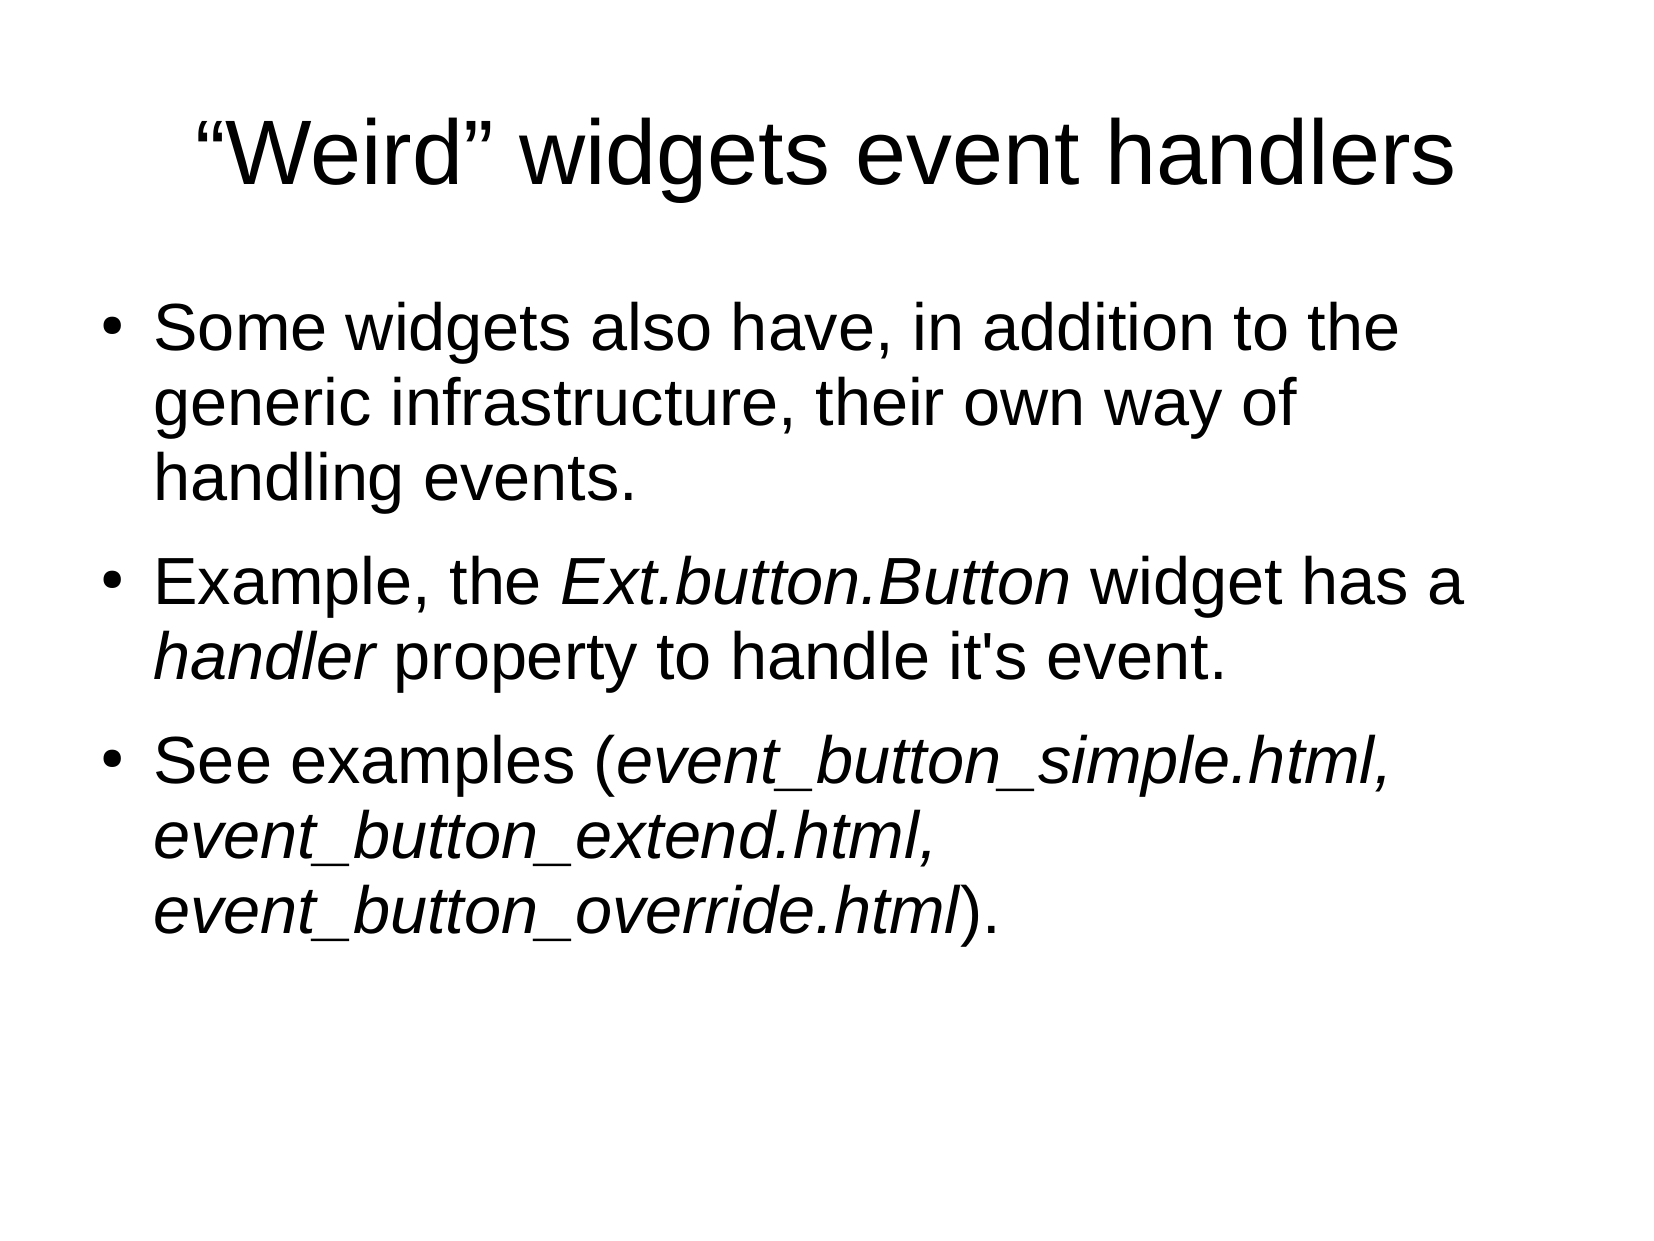

# “Weird” widgets event handlers
Some widgets also have, in addition to the generic infrastructure, their own way of handling events.
Example, the Ext.button.Button widget has a handler property to handle it's event.
See examples (event_button_simple.html, event_button_extend.html, event_button_override.html).